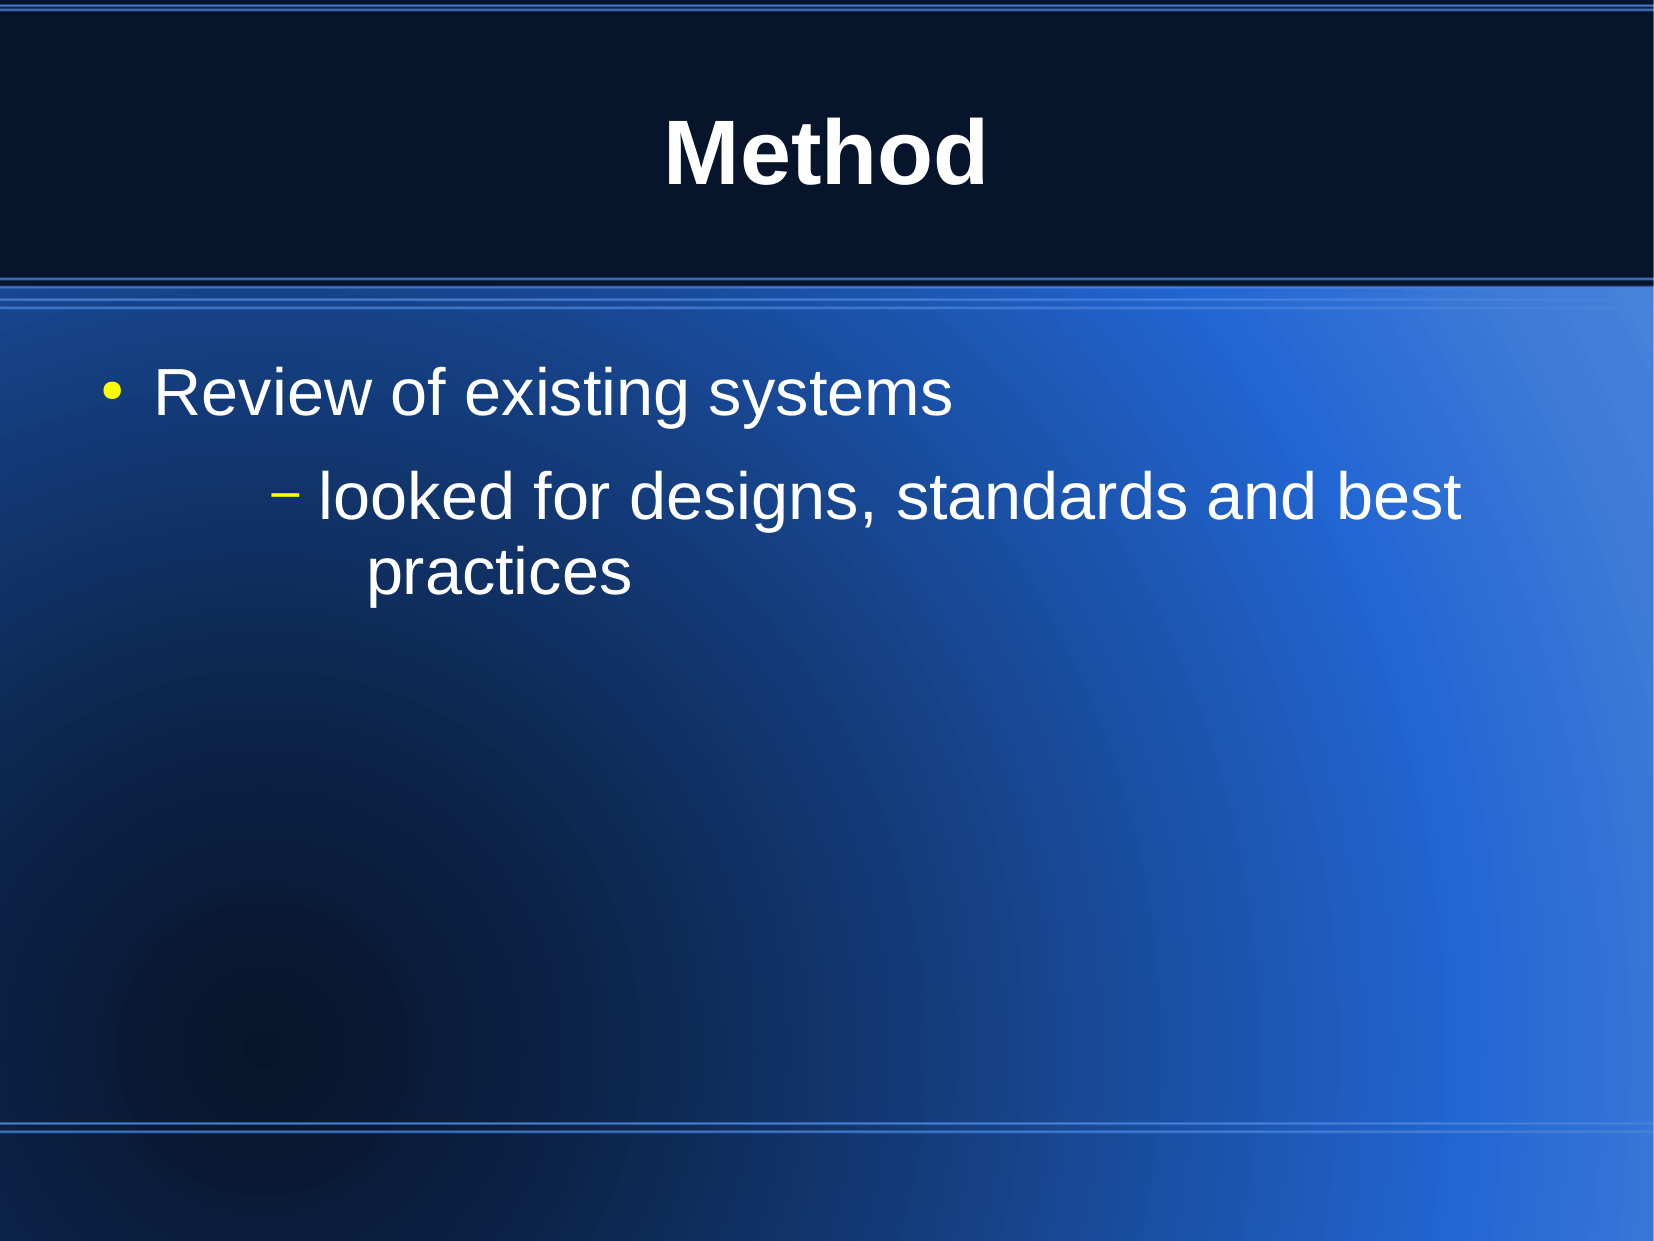

# Method
Review of existing systems
looked for designs, standards and best practices